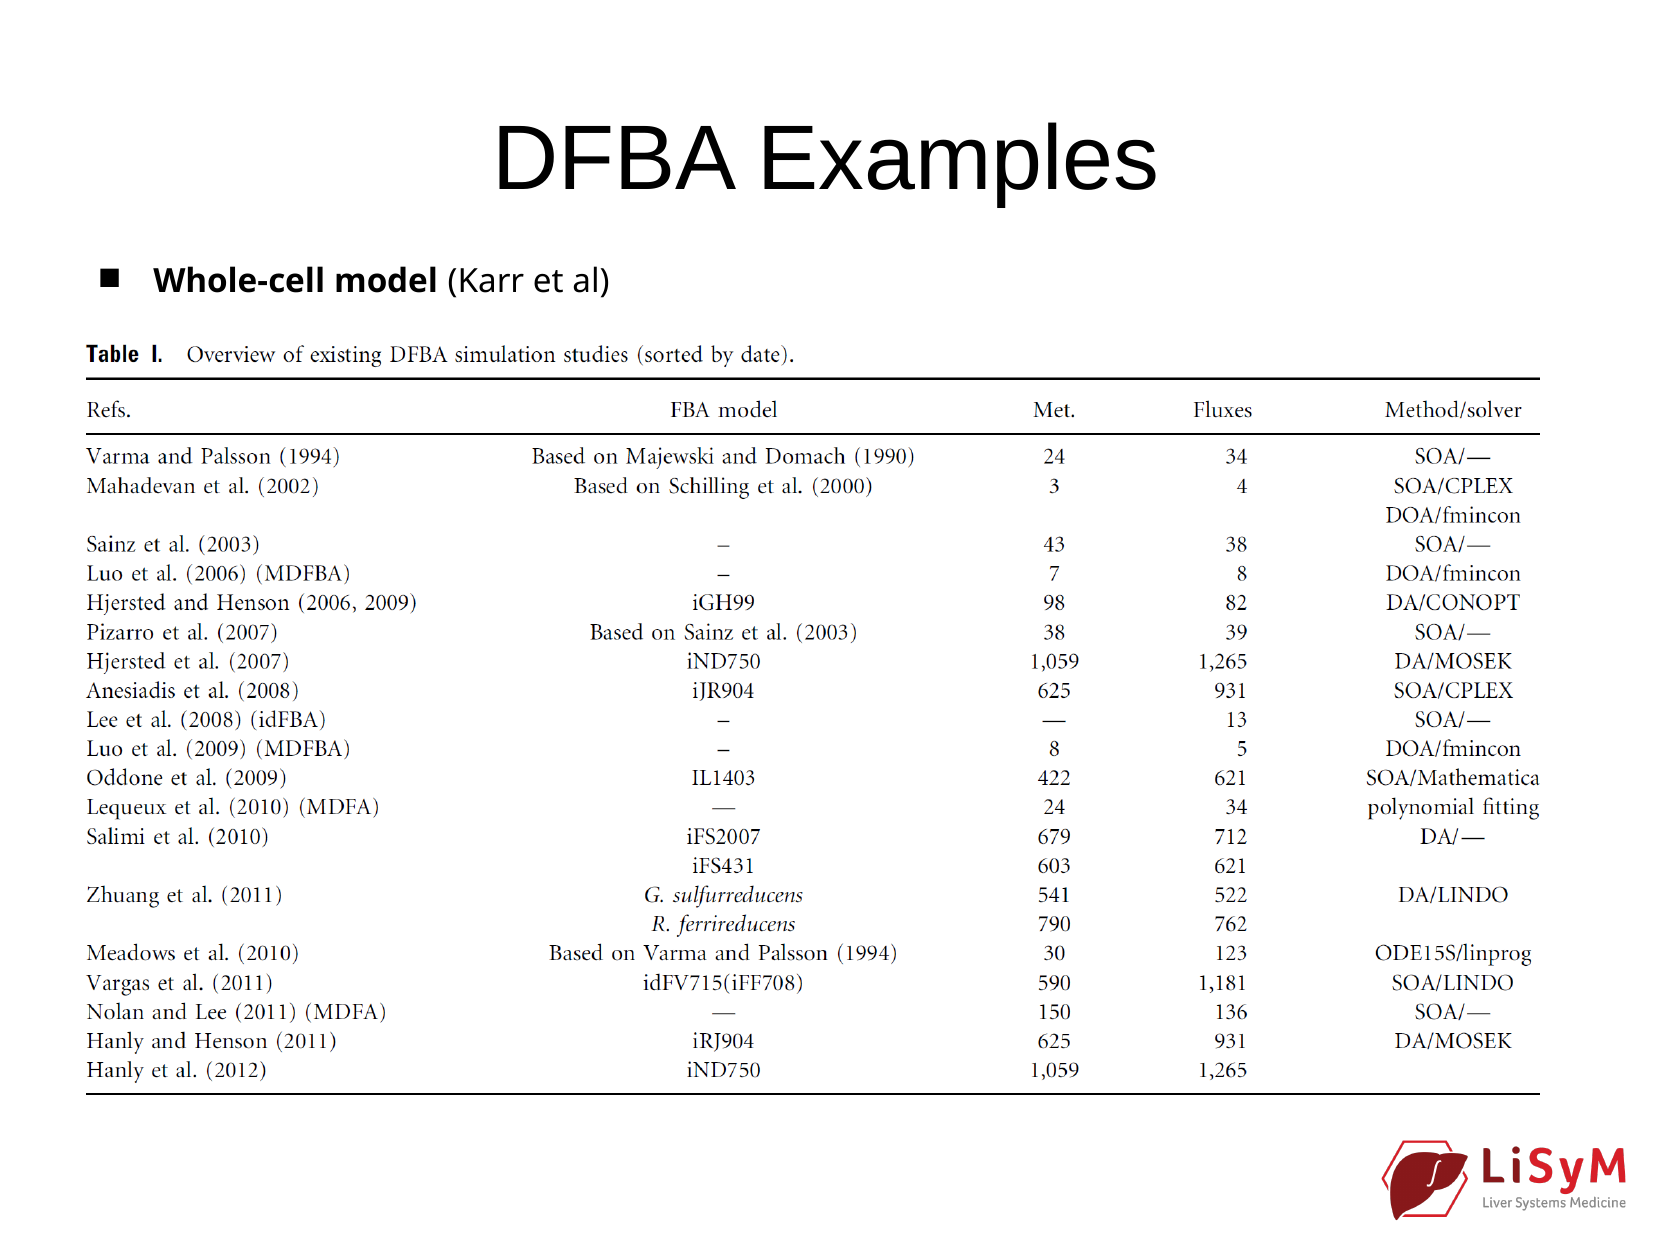

DFBA Examples
Whole-cell model (Karr et al)